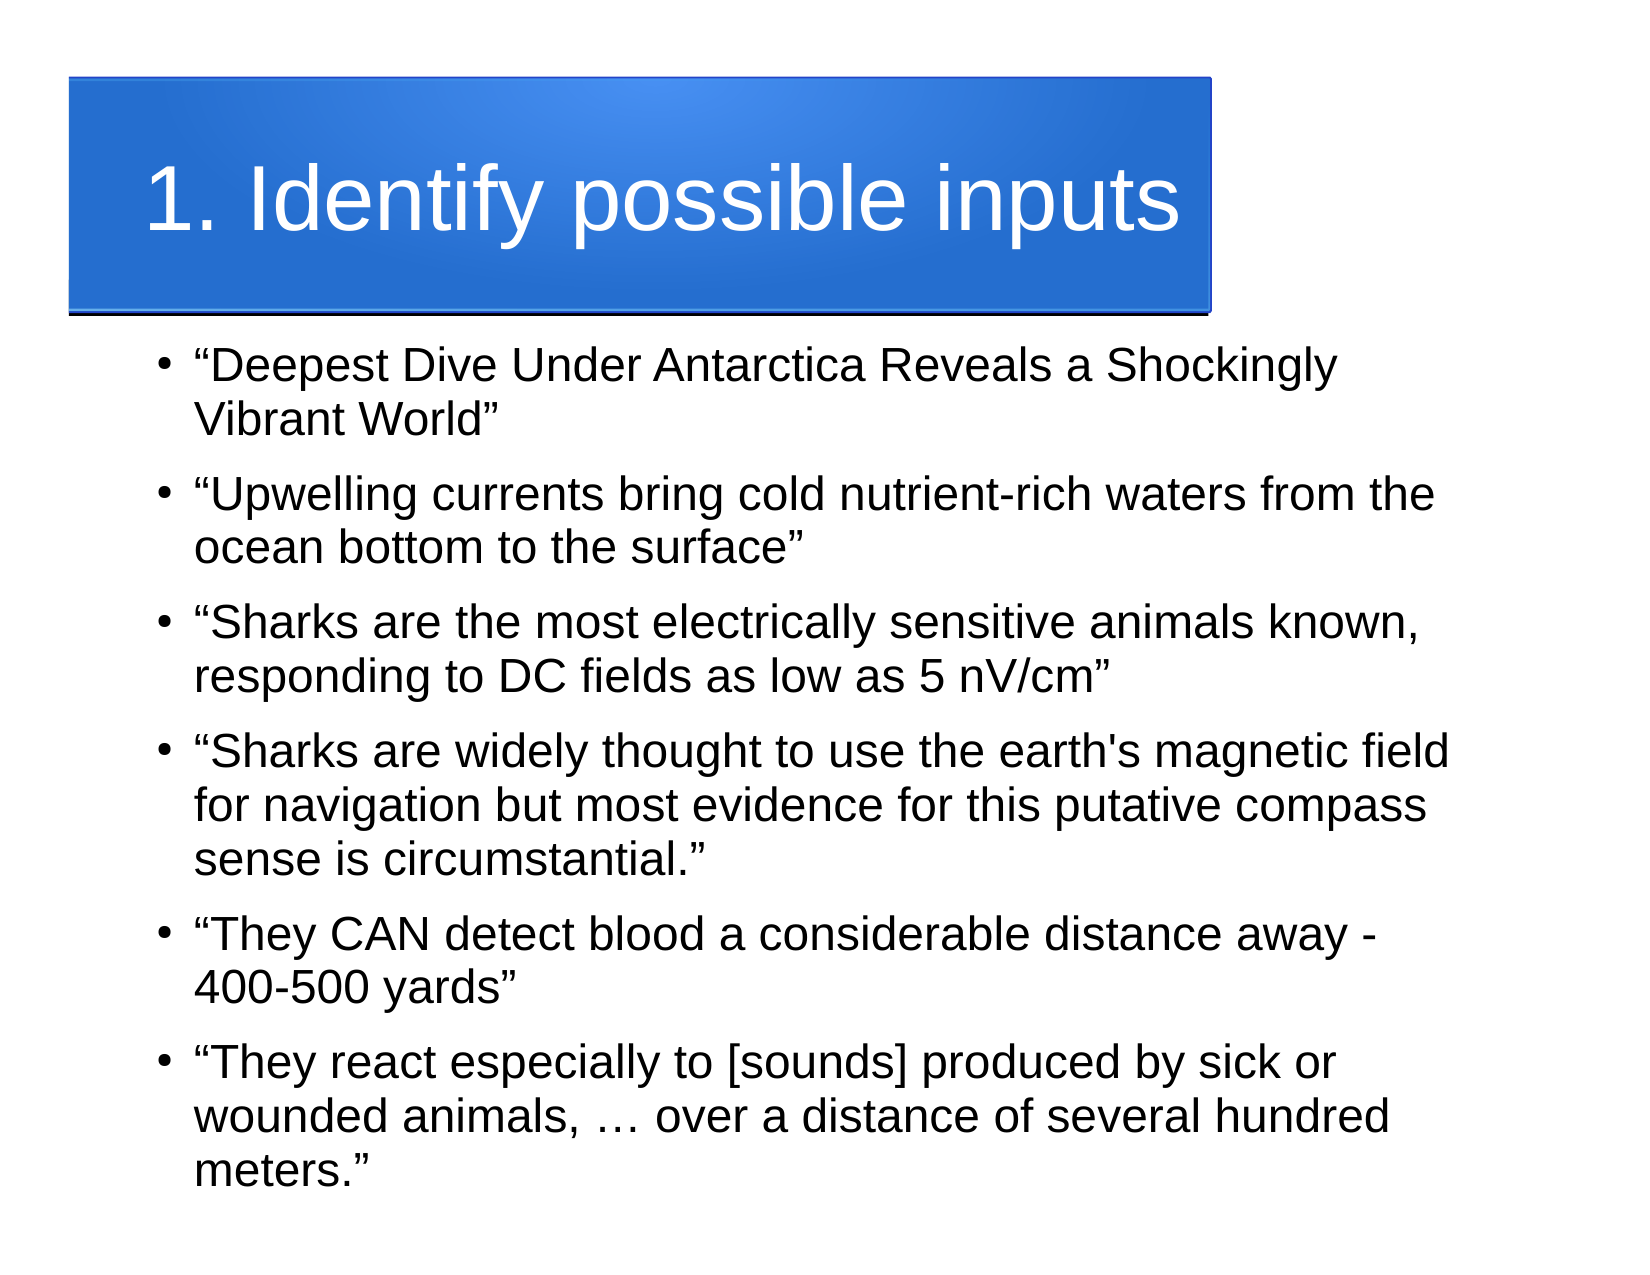

# 1. Identify possible inputs
“Deepest Dive Under Antarctica Reveals a Shockingly Vibrant World”
“Upwelling currents bring cold nutrient-rich waters from the ocean bottom to the surface”
“Sharks are the most electrically sensitive animals known, responding to DC fields as low as 5 nV/cm”
“Sharks are widely thought to use the earth's magnetic field for navigation but most evidence for this putative compass sense is circumstantial.”
“They CAN detect blood a considerable distance away - 400-500 yards”
“They react especially to [sounds] produced by sick or wounded animals, … over a distance of several hundred meters.”